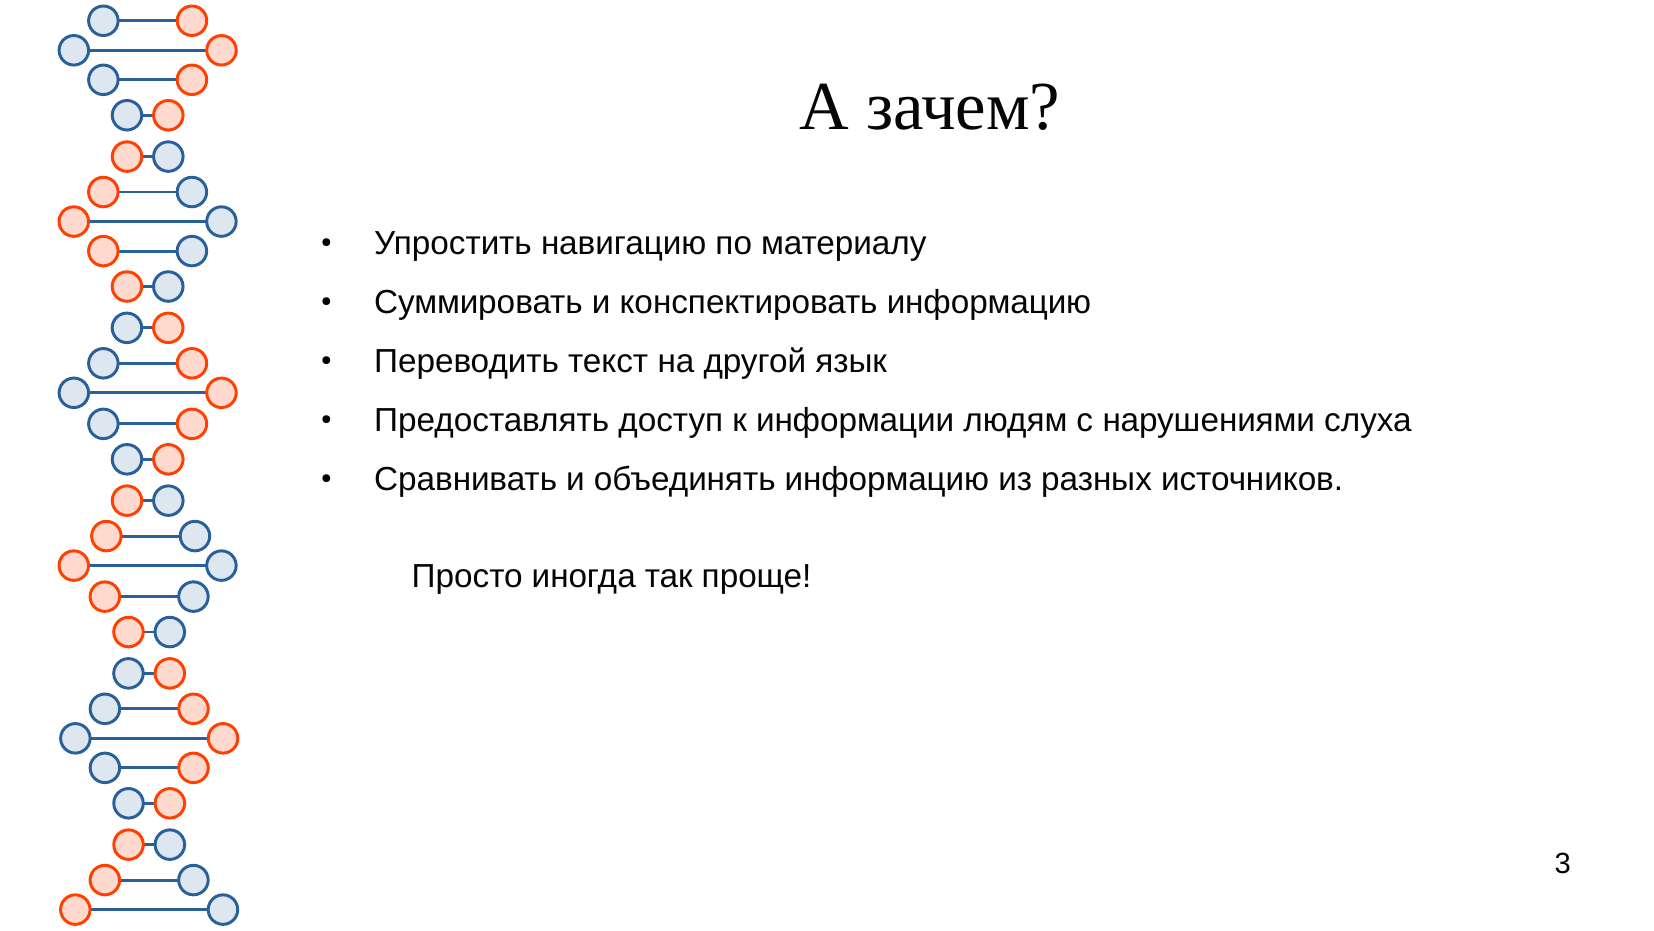

# А зачем?
Упростить навигацию по материалу
Суммировать и конспектировать информацию
Переводить текст на другой язык
Предоставлять доступ к информации людям с нарушениями слуха
Сравнивать и объединять информацию из разных источников.
Просто иногда так проще!
3